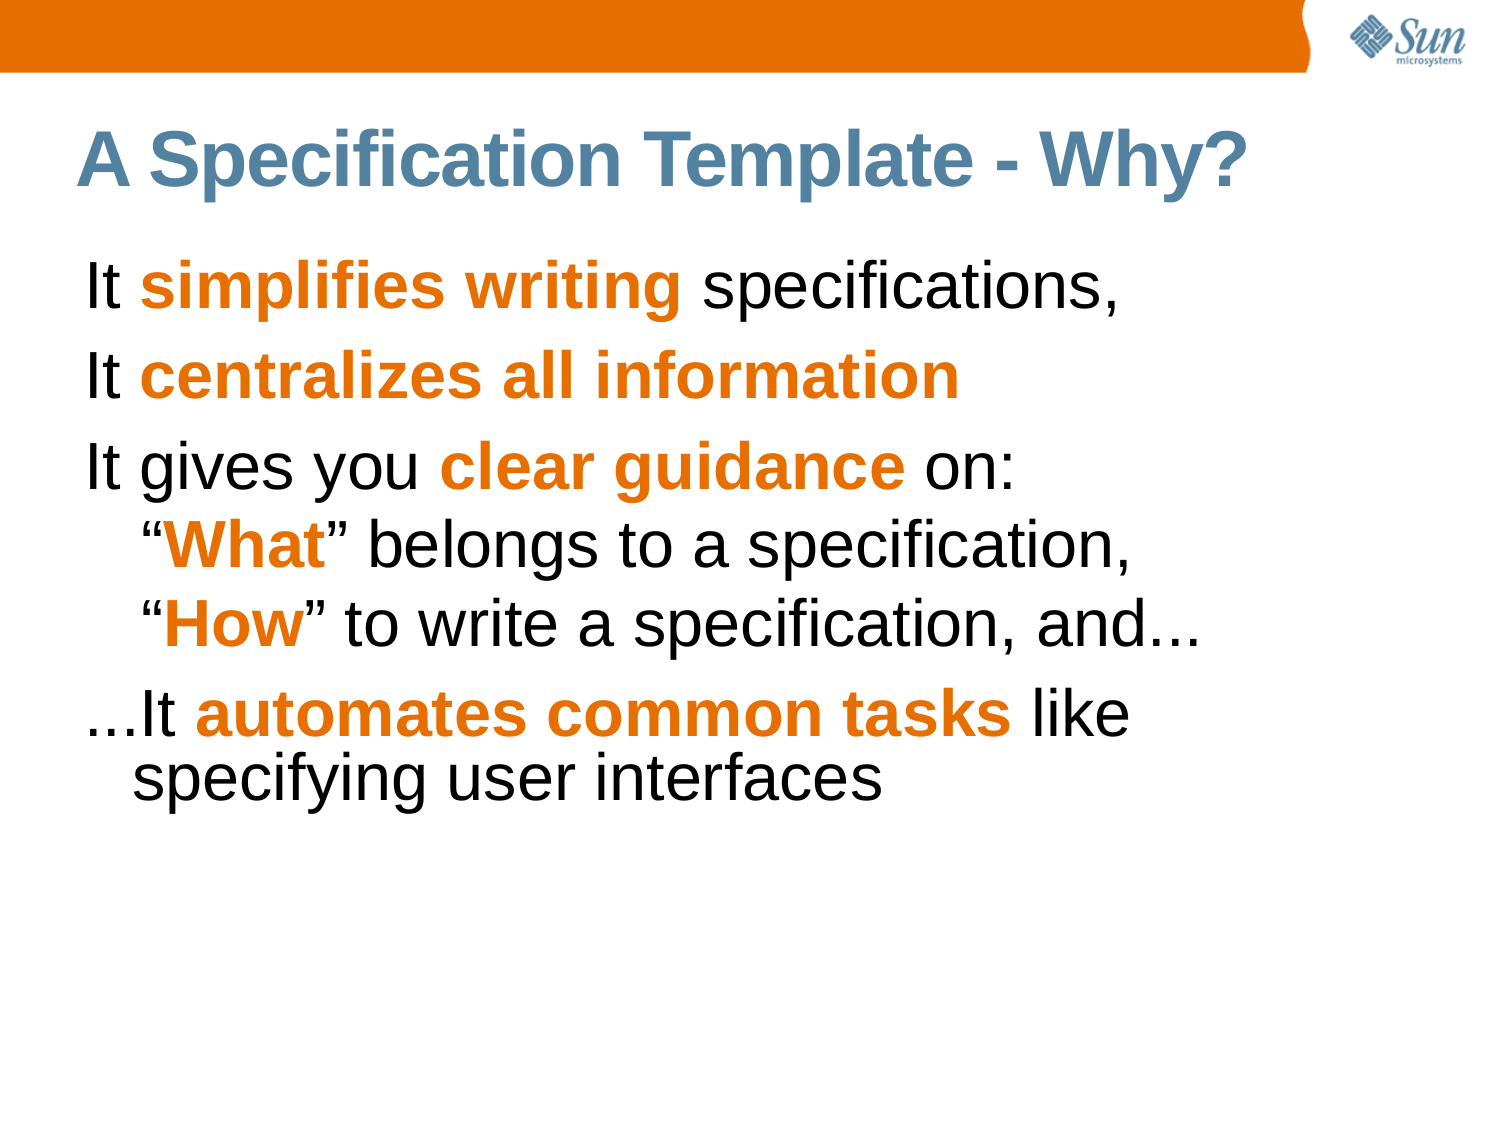

# A Specification Template - Why?
It simplifies writing specifications,
It centralizes all information
It gives you clear guidance on:
“What” belongs to a specification,
“How” to write a specification, and...
...It automates common tasks like specifying user interfaces